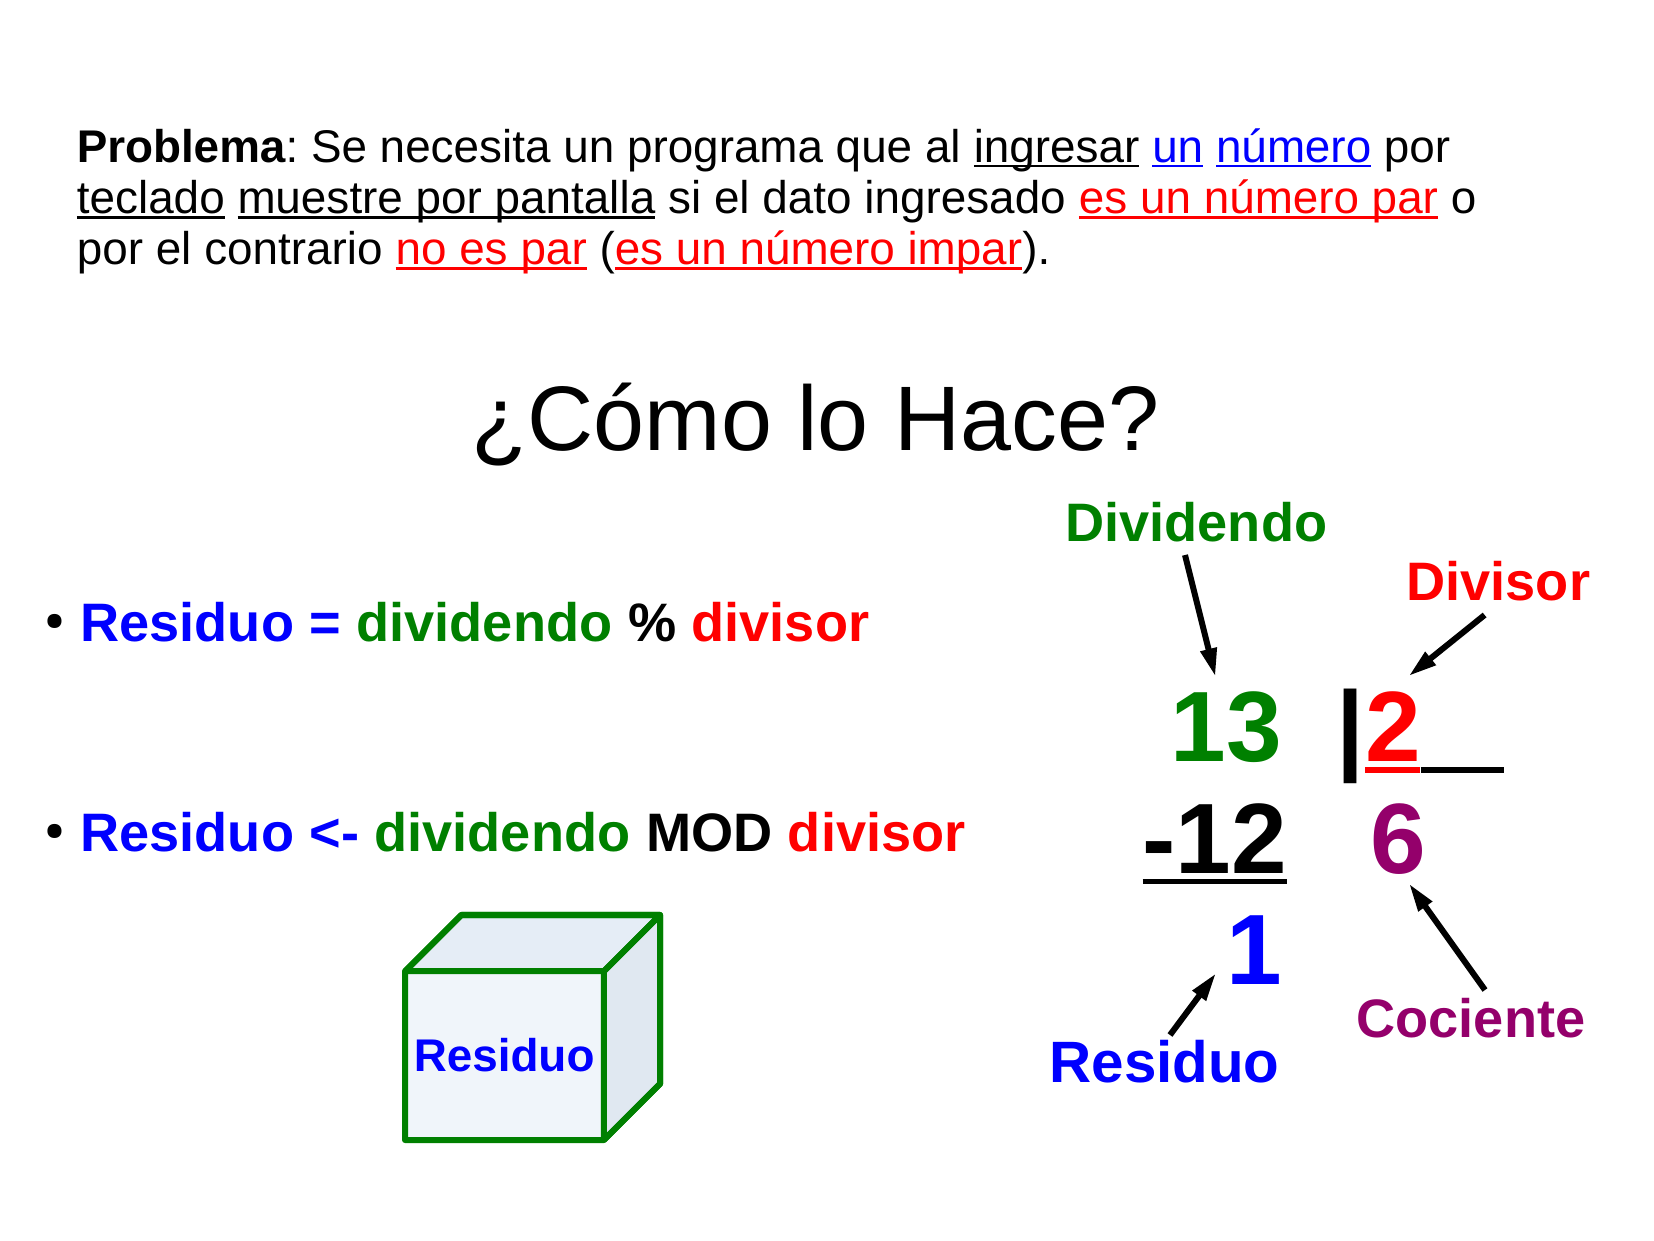

Problema: Se necesita un programa que al ingresar un número por teclado muestre por pantalla si el dato ingresado es un número par o por el contrario no es par (es un número impar).
# ¿Cómo lo Hace?
Dividendo
Divisor
Residuo = dividendo % divisor
Residuo <- dividendo MOD divisor
 13 |2
-12 6
 1
Residuo
Cociente
Residuo